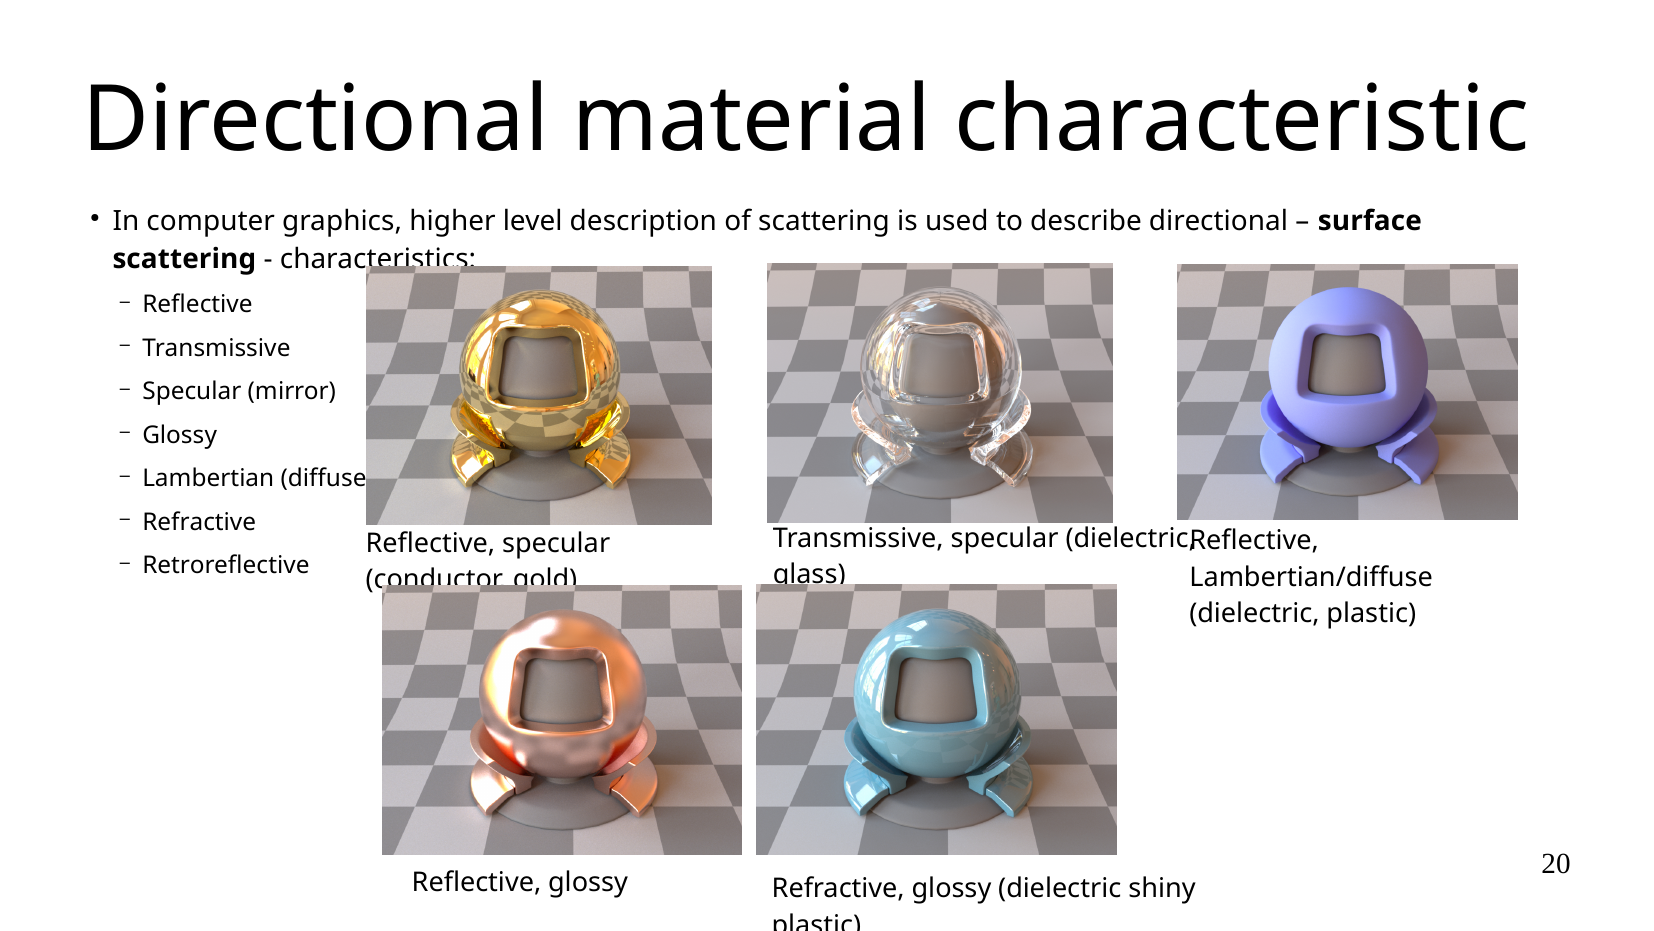

# Directional material characteristic
In computer graphics, higher level description of scattering is used to describe directional – surface scattering - characteristics:
Reflective
Transmissive
Specular (mirror)
Glossy
Lambertian (diffuse)
Refractive
Retroreflective
Transmissive, specular (dielectric, glass)
Reflective, Lambertian/diffuse (dielectric, plastic)
Reflective, specular (conductor, gold)
20
Reflective, glossy
Refractive, glossy (dielectric shiny plastic)